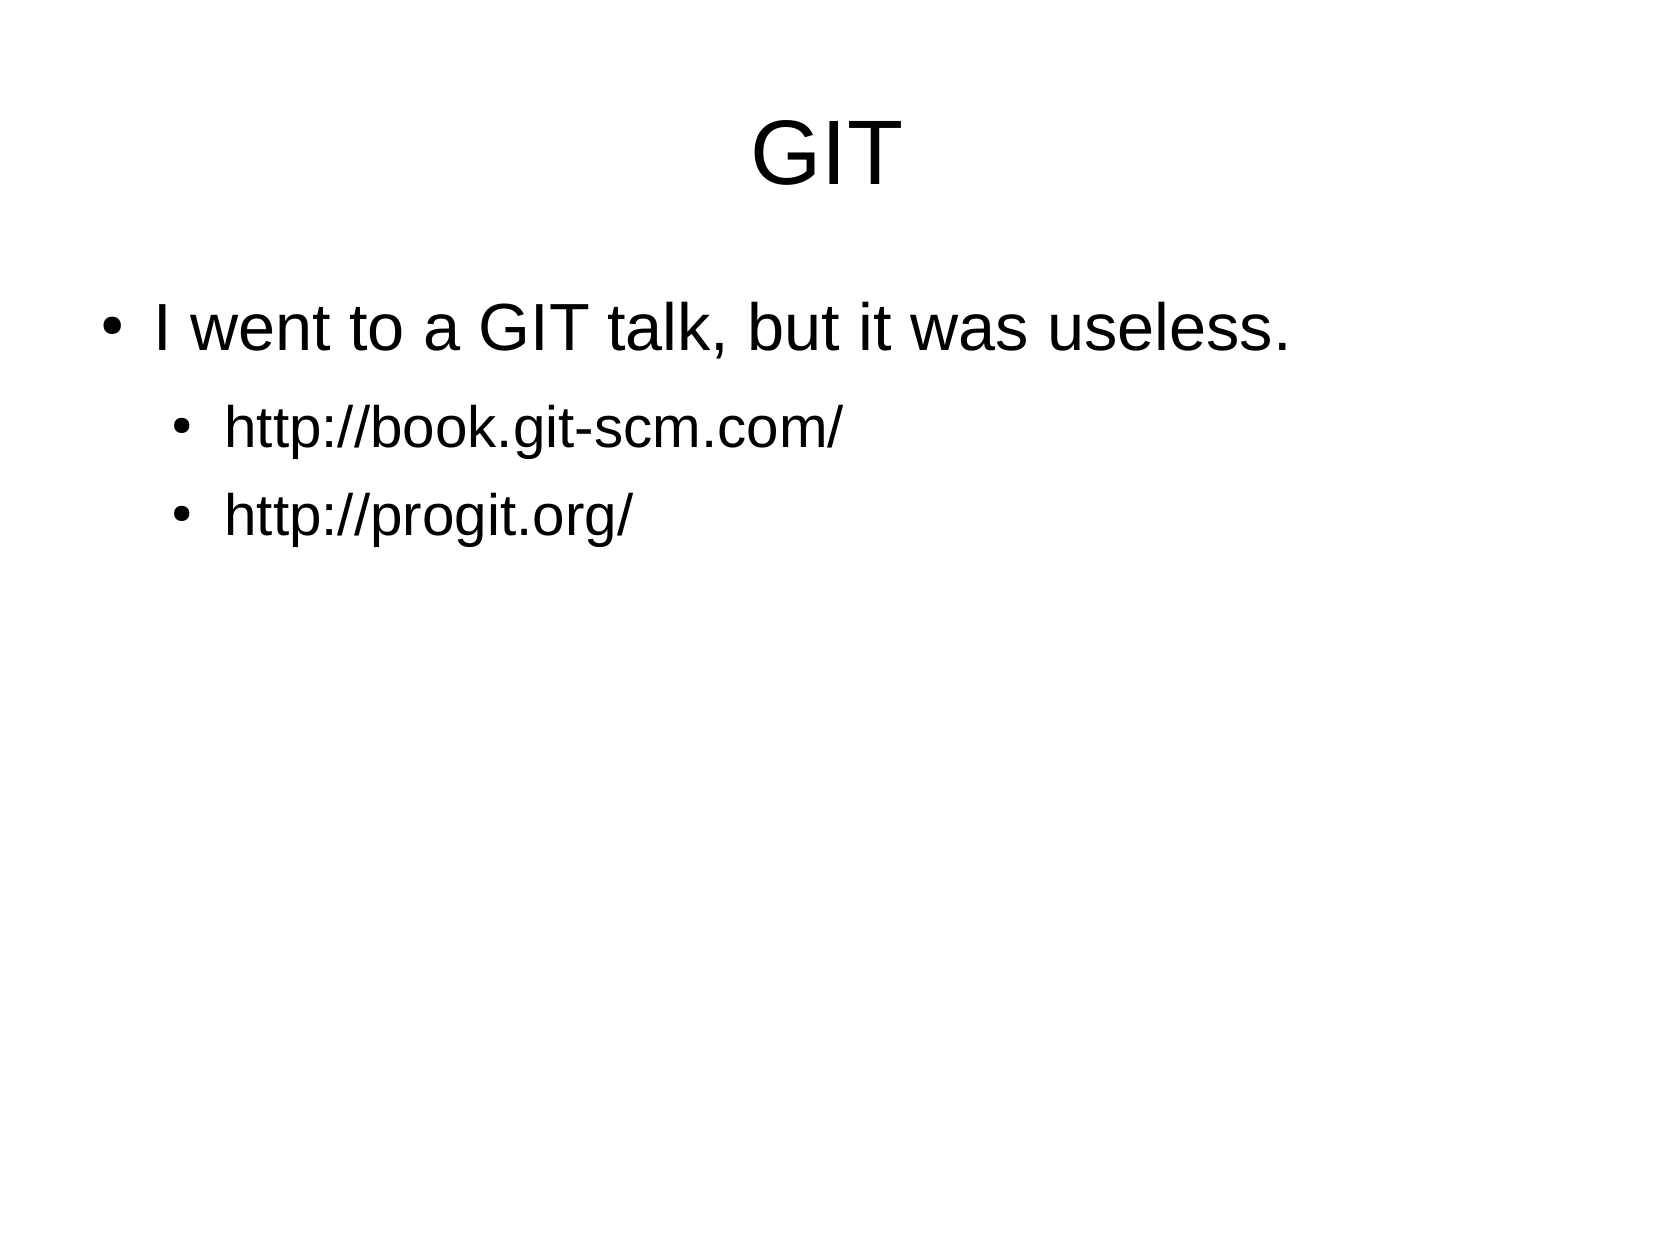

# GIT
I went to a GIT talk, but it was useless.
http://book.git-scm.com/
http://progit.org/